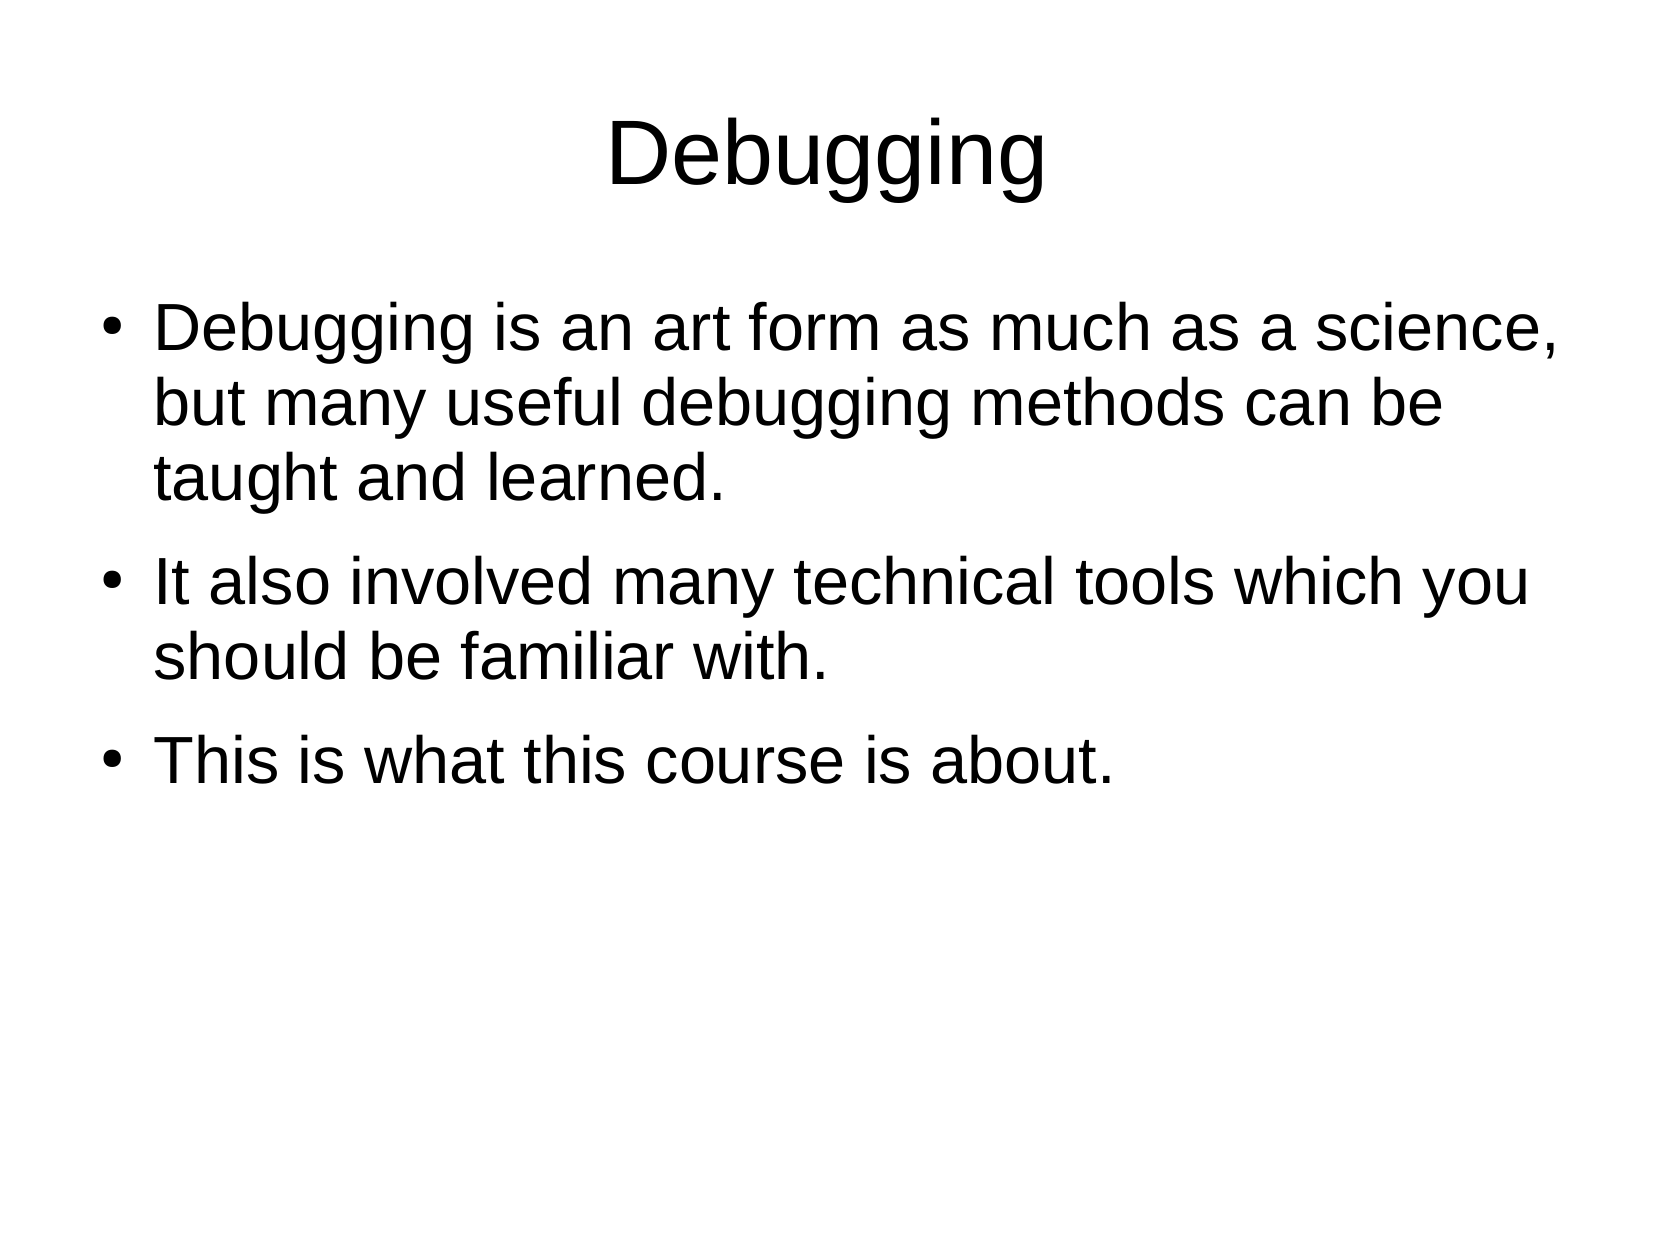

# Debugging
Debugging is an art form as much as a science, but many useful debugging methods can be taught and learned.
It also involved many technical tools which you should be familiar with.
This is what this course is about.